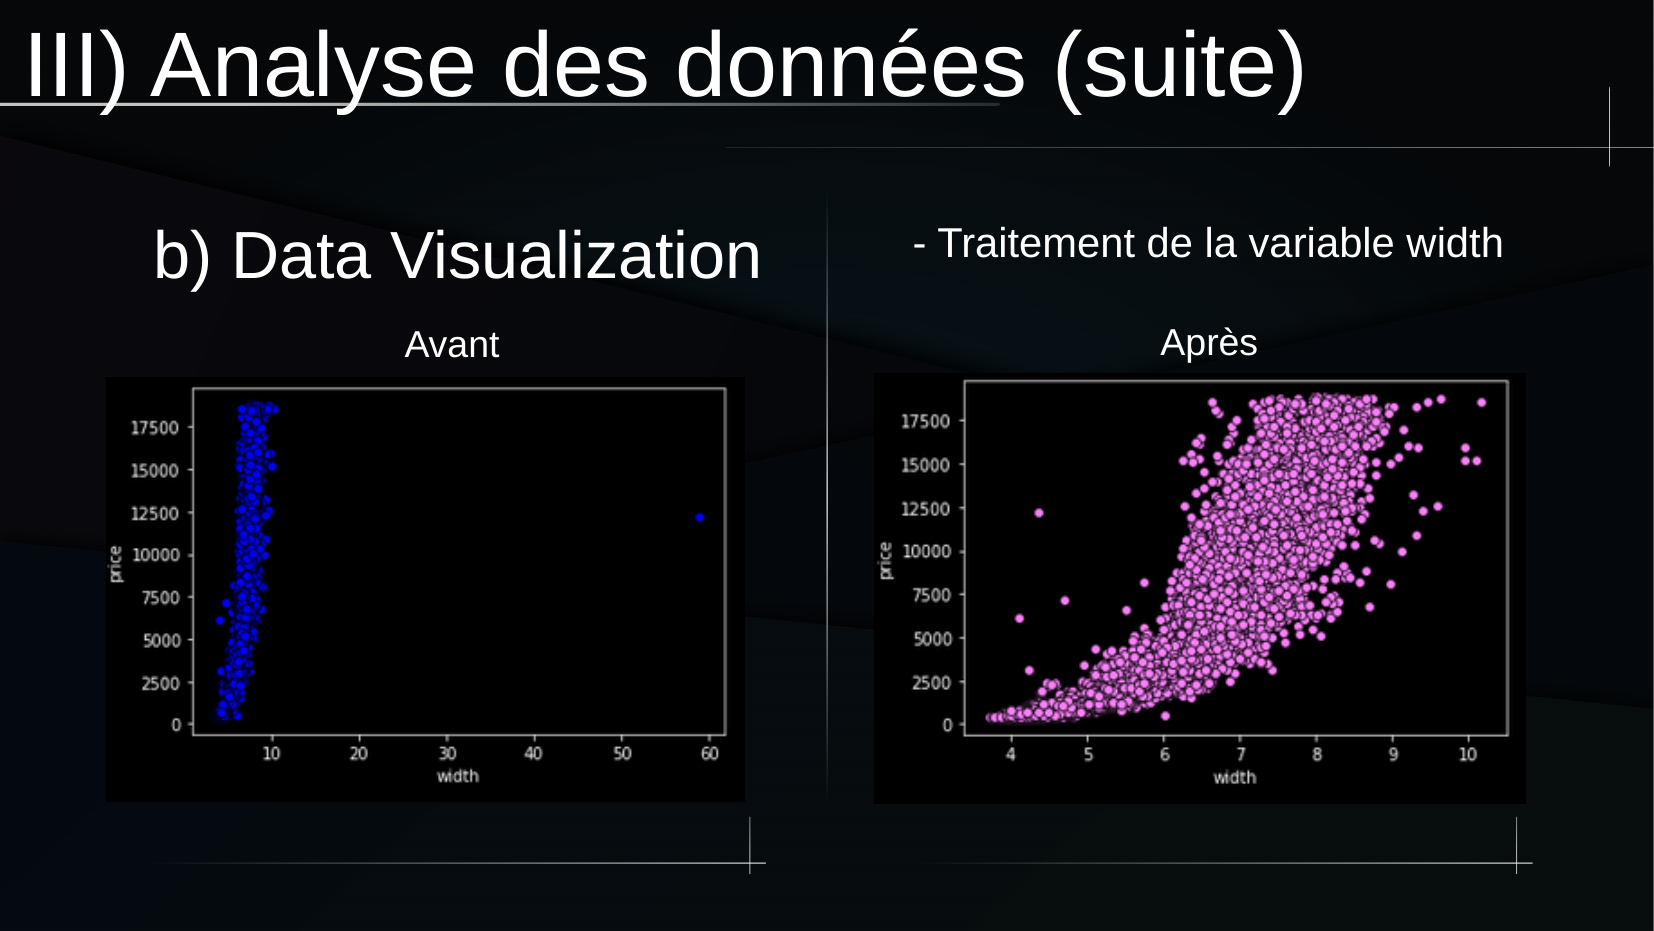

# III) Analyse des données (suite)
- Traitement de la variable width
b) Data Visualization
Après
Avant